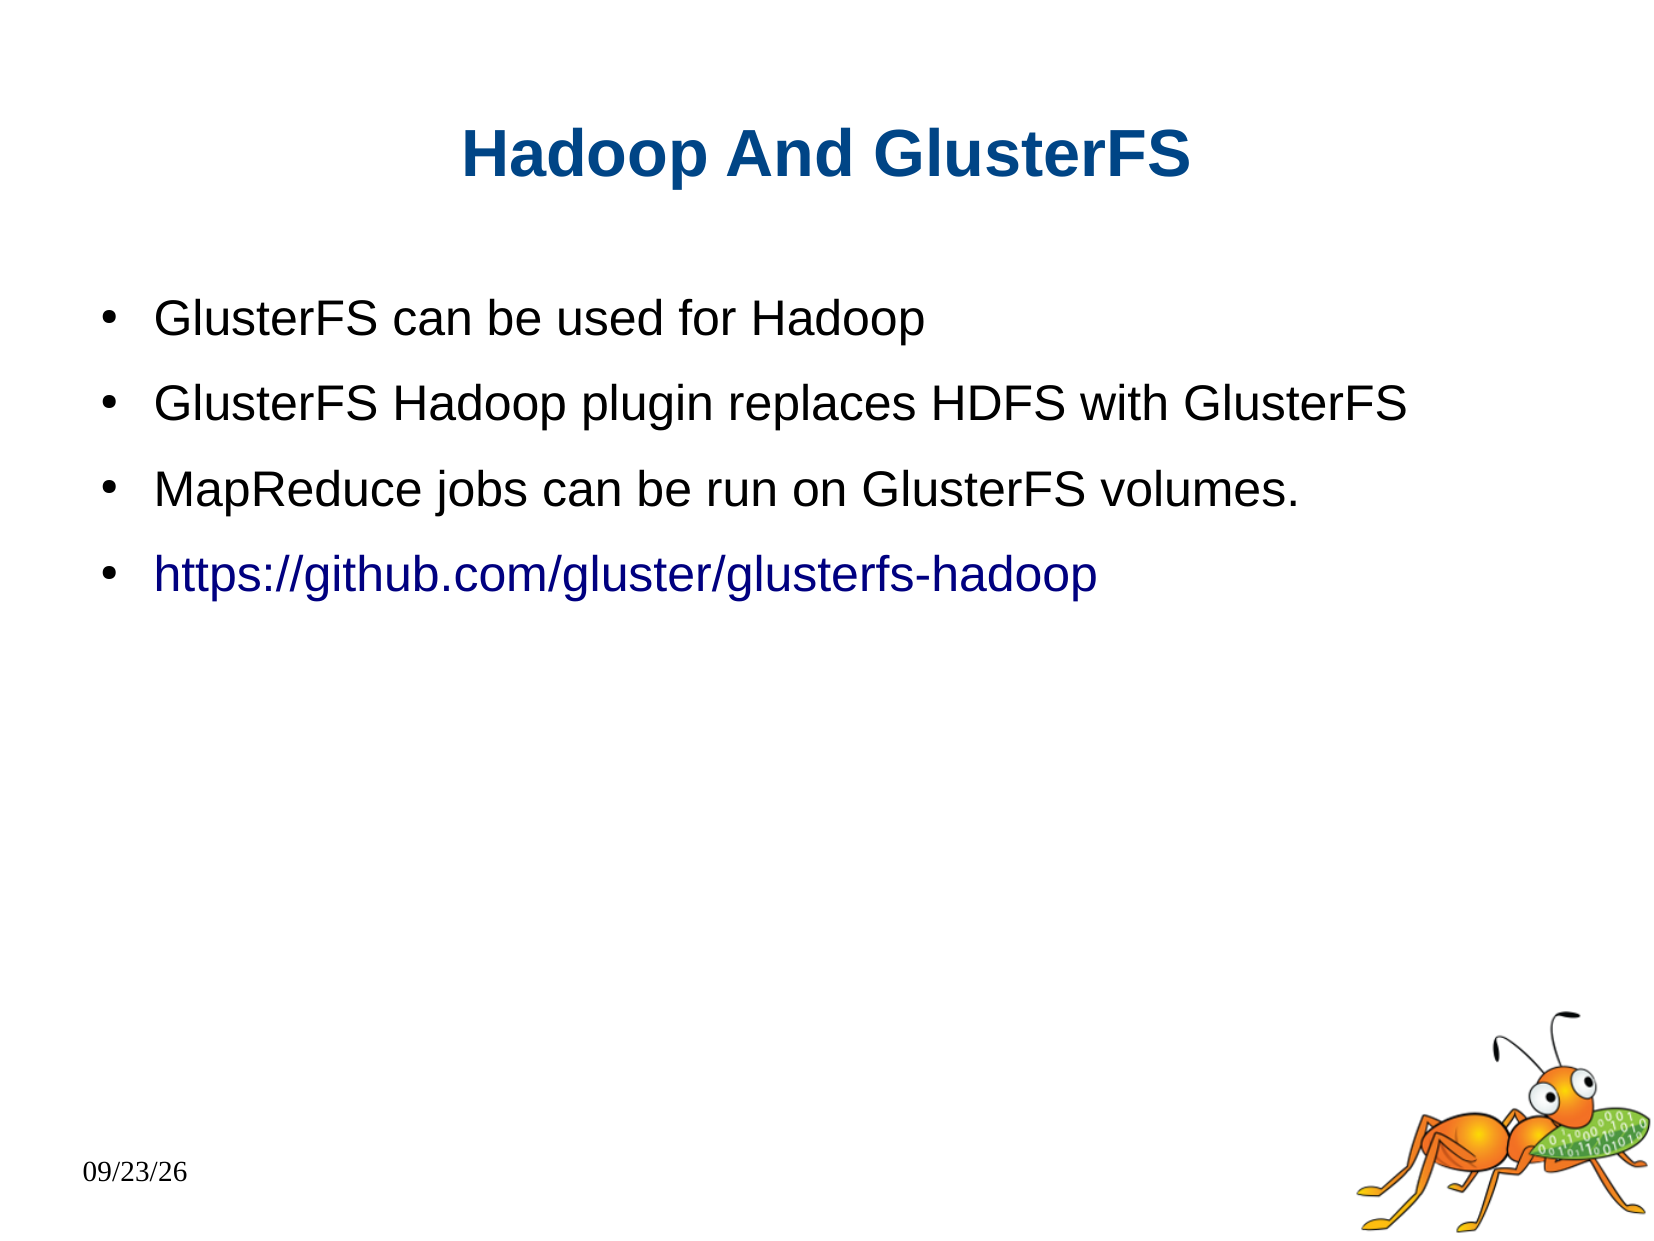

# Hadoop And GlusterFS
GlusterFS can be used for Hadoop
GlusterFS Hadoop plugin replaces HDFS with GlusterFS
MapReduce jobs can be run on GlusterFS volumes.
https://github.com/gluster/glusterfs-hadoop